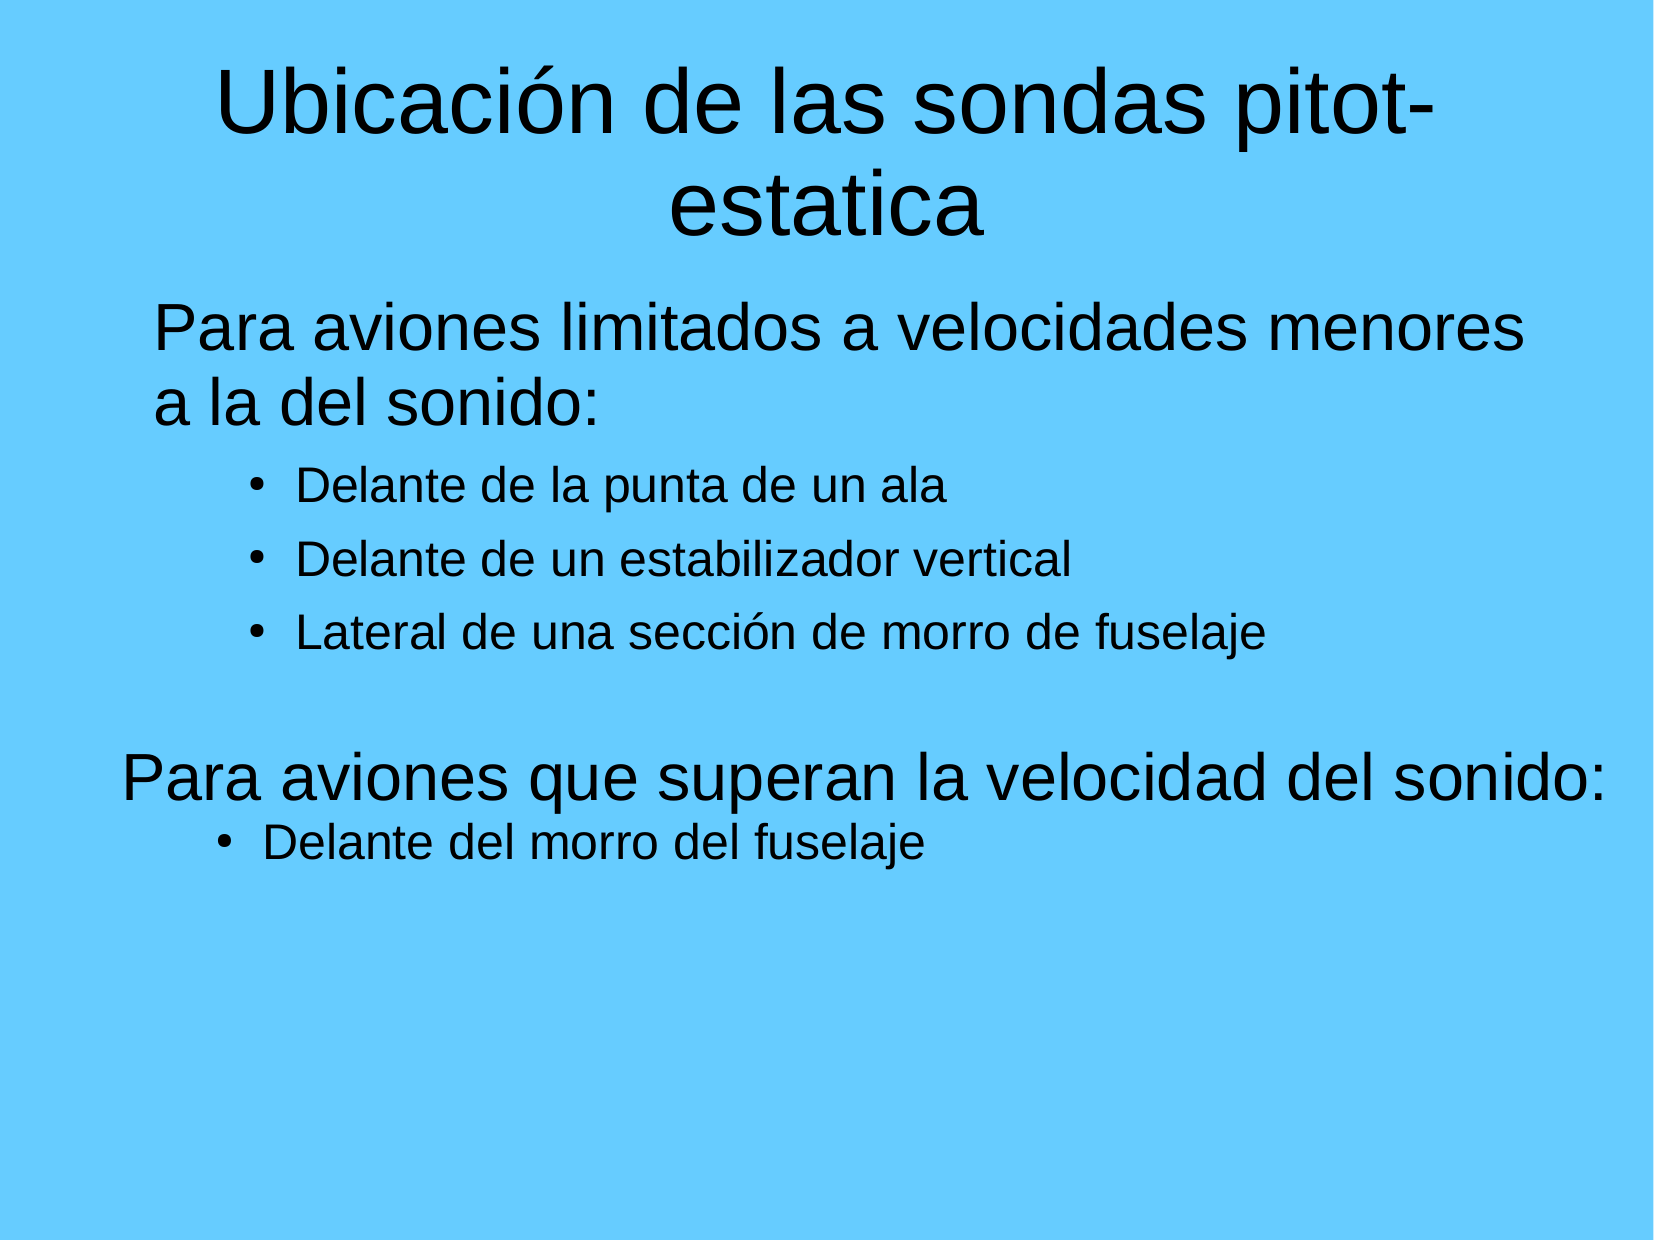

# Ubicación de las sondas pitot-estatica
Para aviones limitados a velocidades menores a la del sonido:
Delante de la punta de un ala
Delante de un estabilizador vertical
Lateral de una sección de morro de fuselaje
Para aviones que superan la velocidad del sonido:
Delante del morro del fuselaje